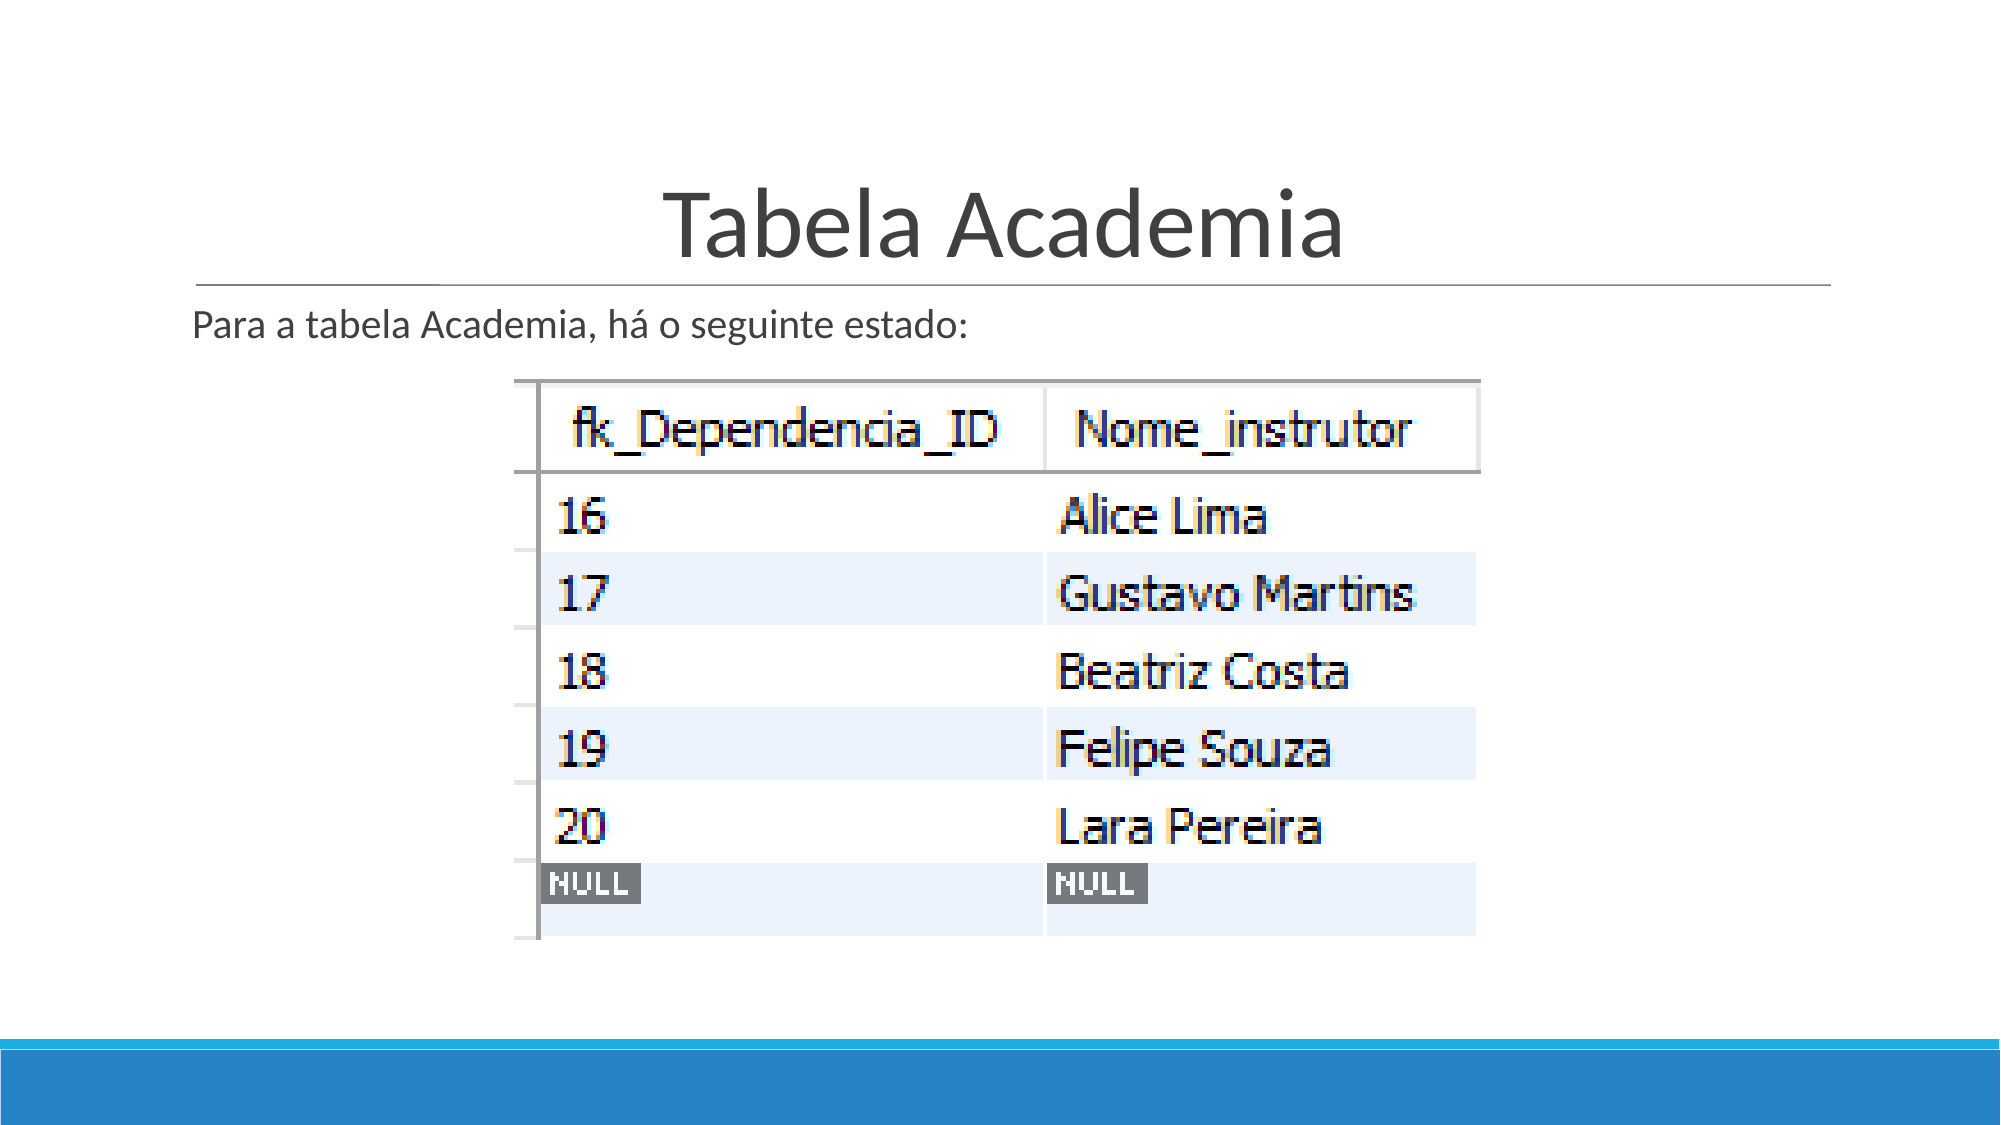

Tabela Academia
Para a tabela Academia, há o seguinte estado: